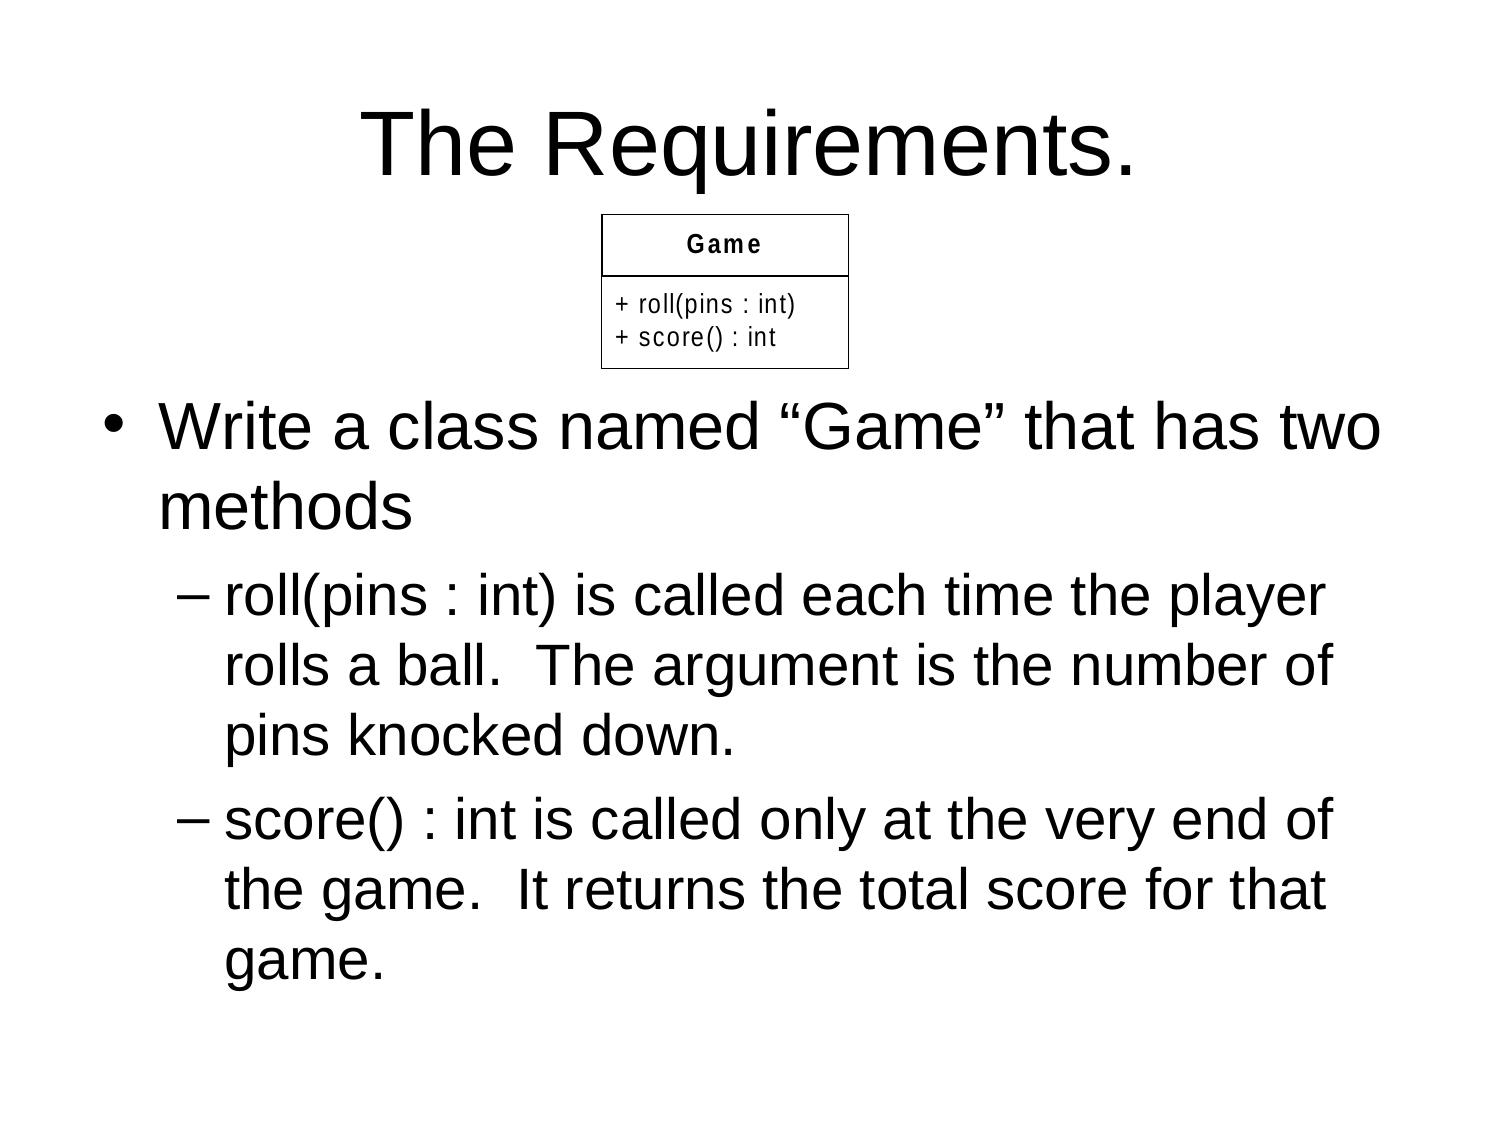

# The Requirements.
Write a class named “Game” that has two methods
roll(pins : int) is called each time the player rolls a ball. The argument is the number of pins knocked down.
score() : int is called only at the very end of the game. It returns the total score for that game.